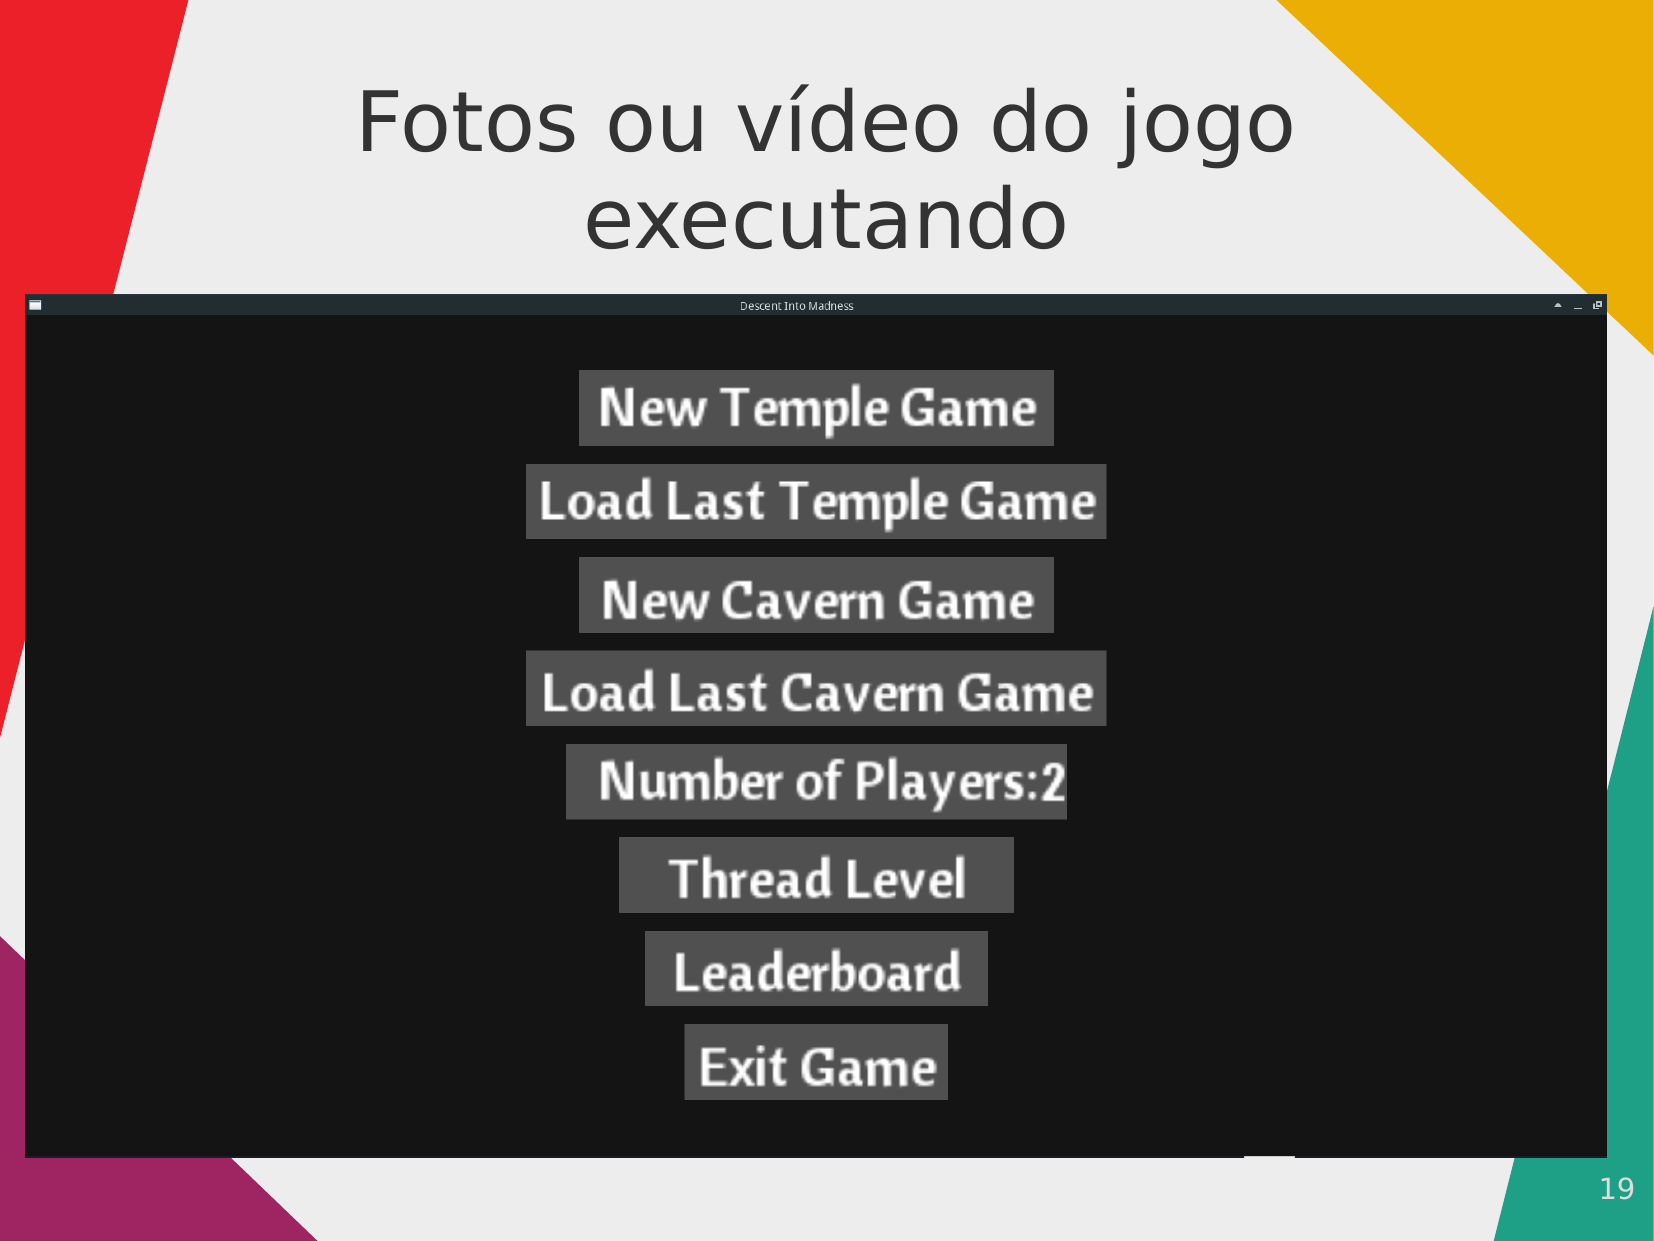

# Fotos ou vídeo do jogo executando
19